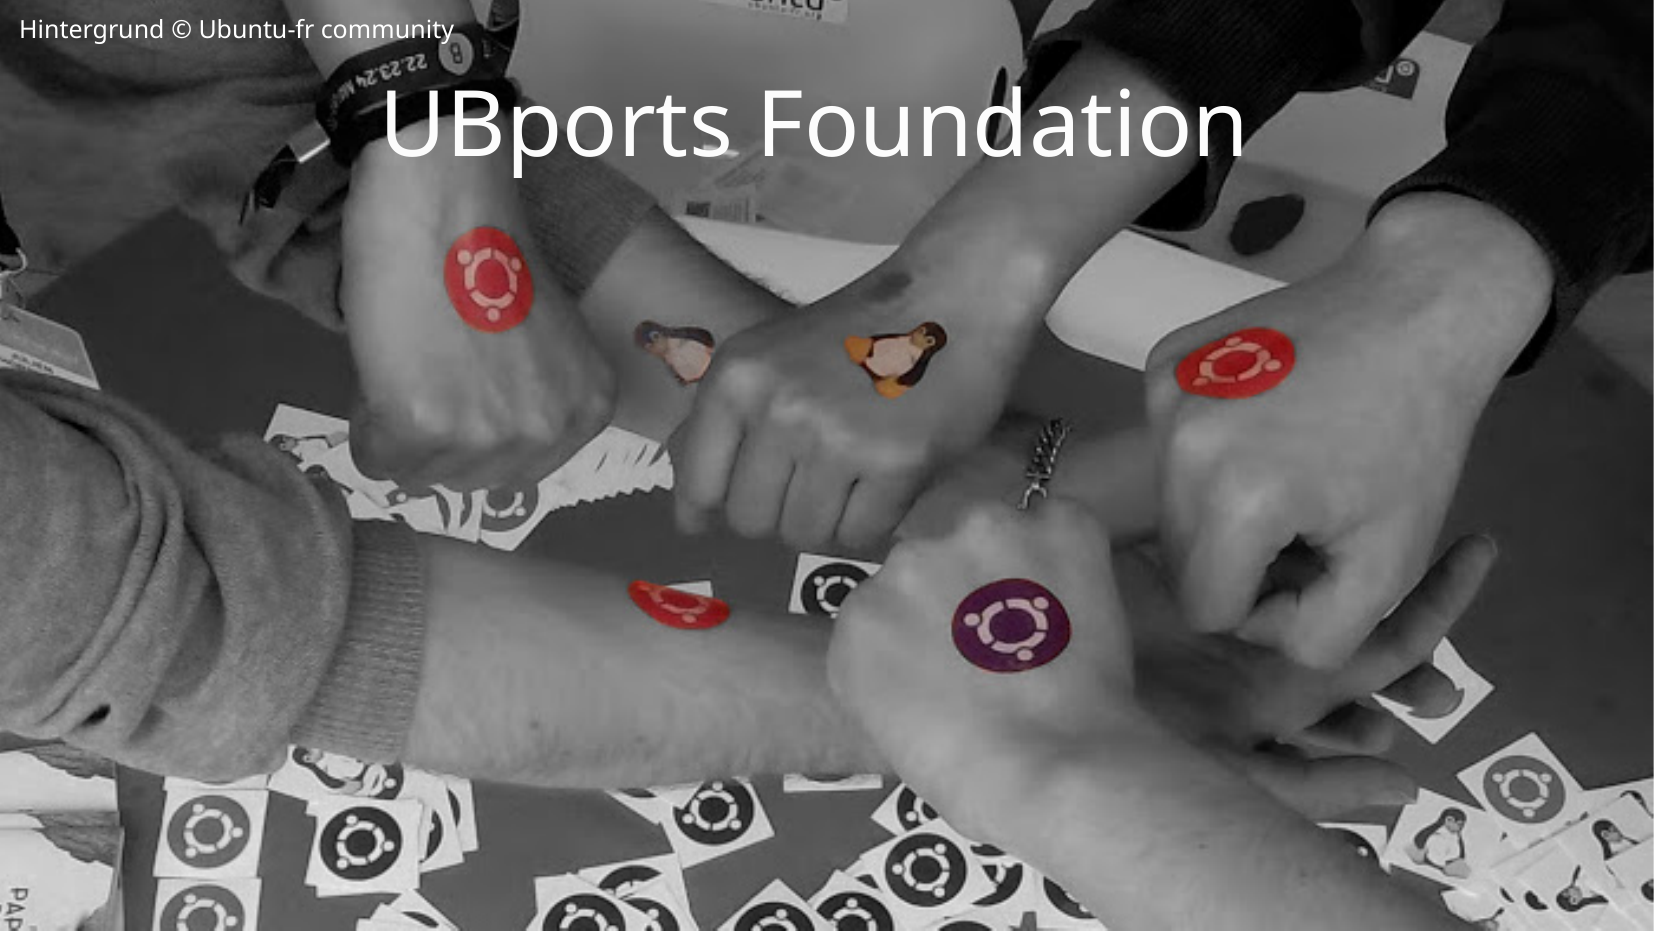

Hintergrund © Ubuntu-fr community
# UBports Foundation